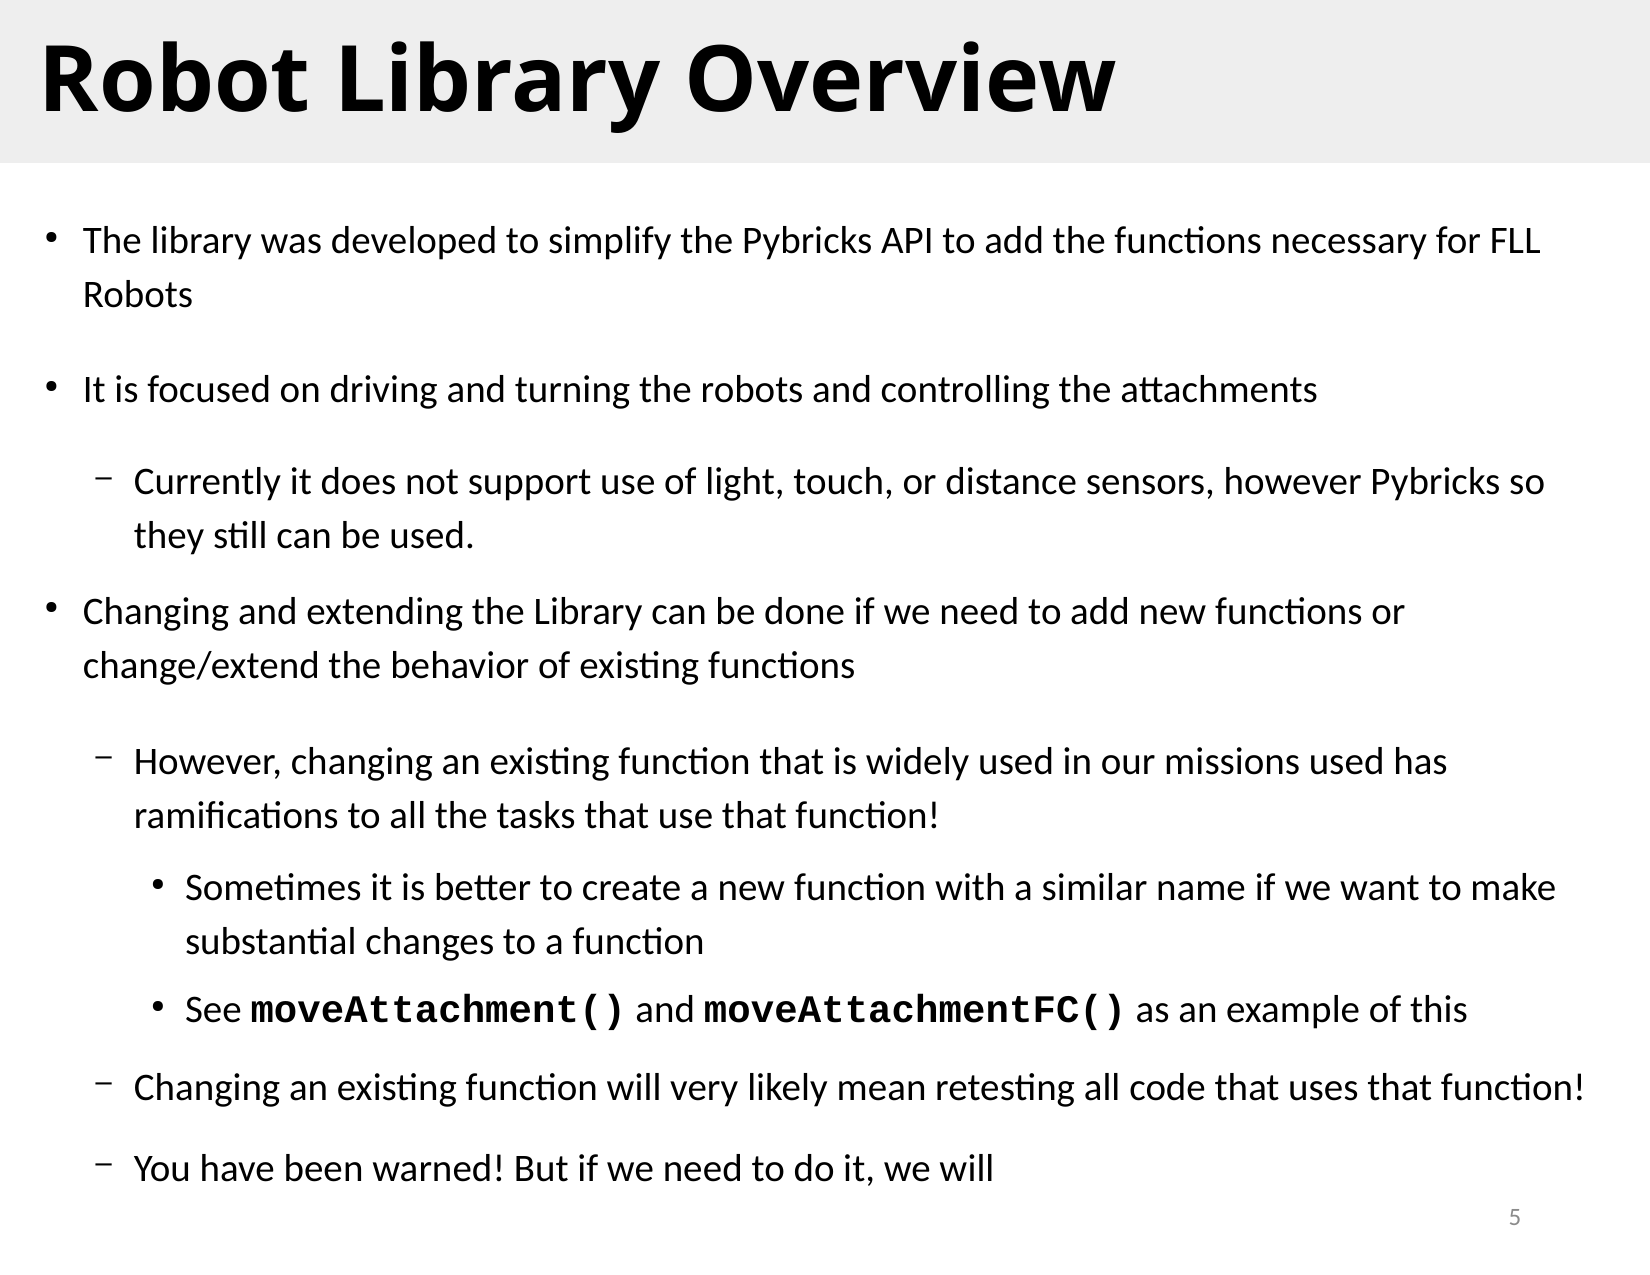

Robot Library Overview
# The library was developed to simplify the Pybricks API to add the functions necessary for FLL Robots
It is focused on driving and turning the robots and controlling the attachments
Currently it does not support use of light, touch, or distance sensors, however Pybricks so they still can be used.
Changing and extending the Library can be done if we need to add new functions or change/extend the behavior of existing functions
However, changing an existing function that is widely used in our missions used has ramifications to all the tasks that use that function!
Sometimes it is better to create a new function with a similar name if we want to make substantial changes to a function
See moveAttachment() and moveAttachmentFC() as an example of this
Changing an existing function will very likely mean retesting all code that uses that function!
You have been warned! But if we need to do it, we will
5